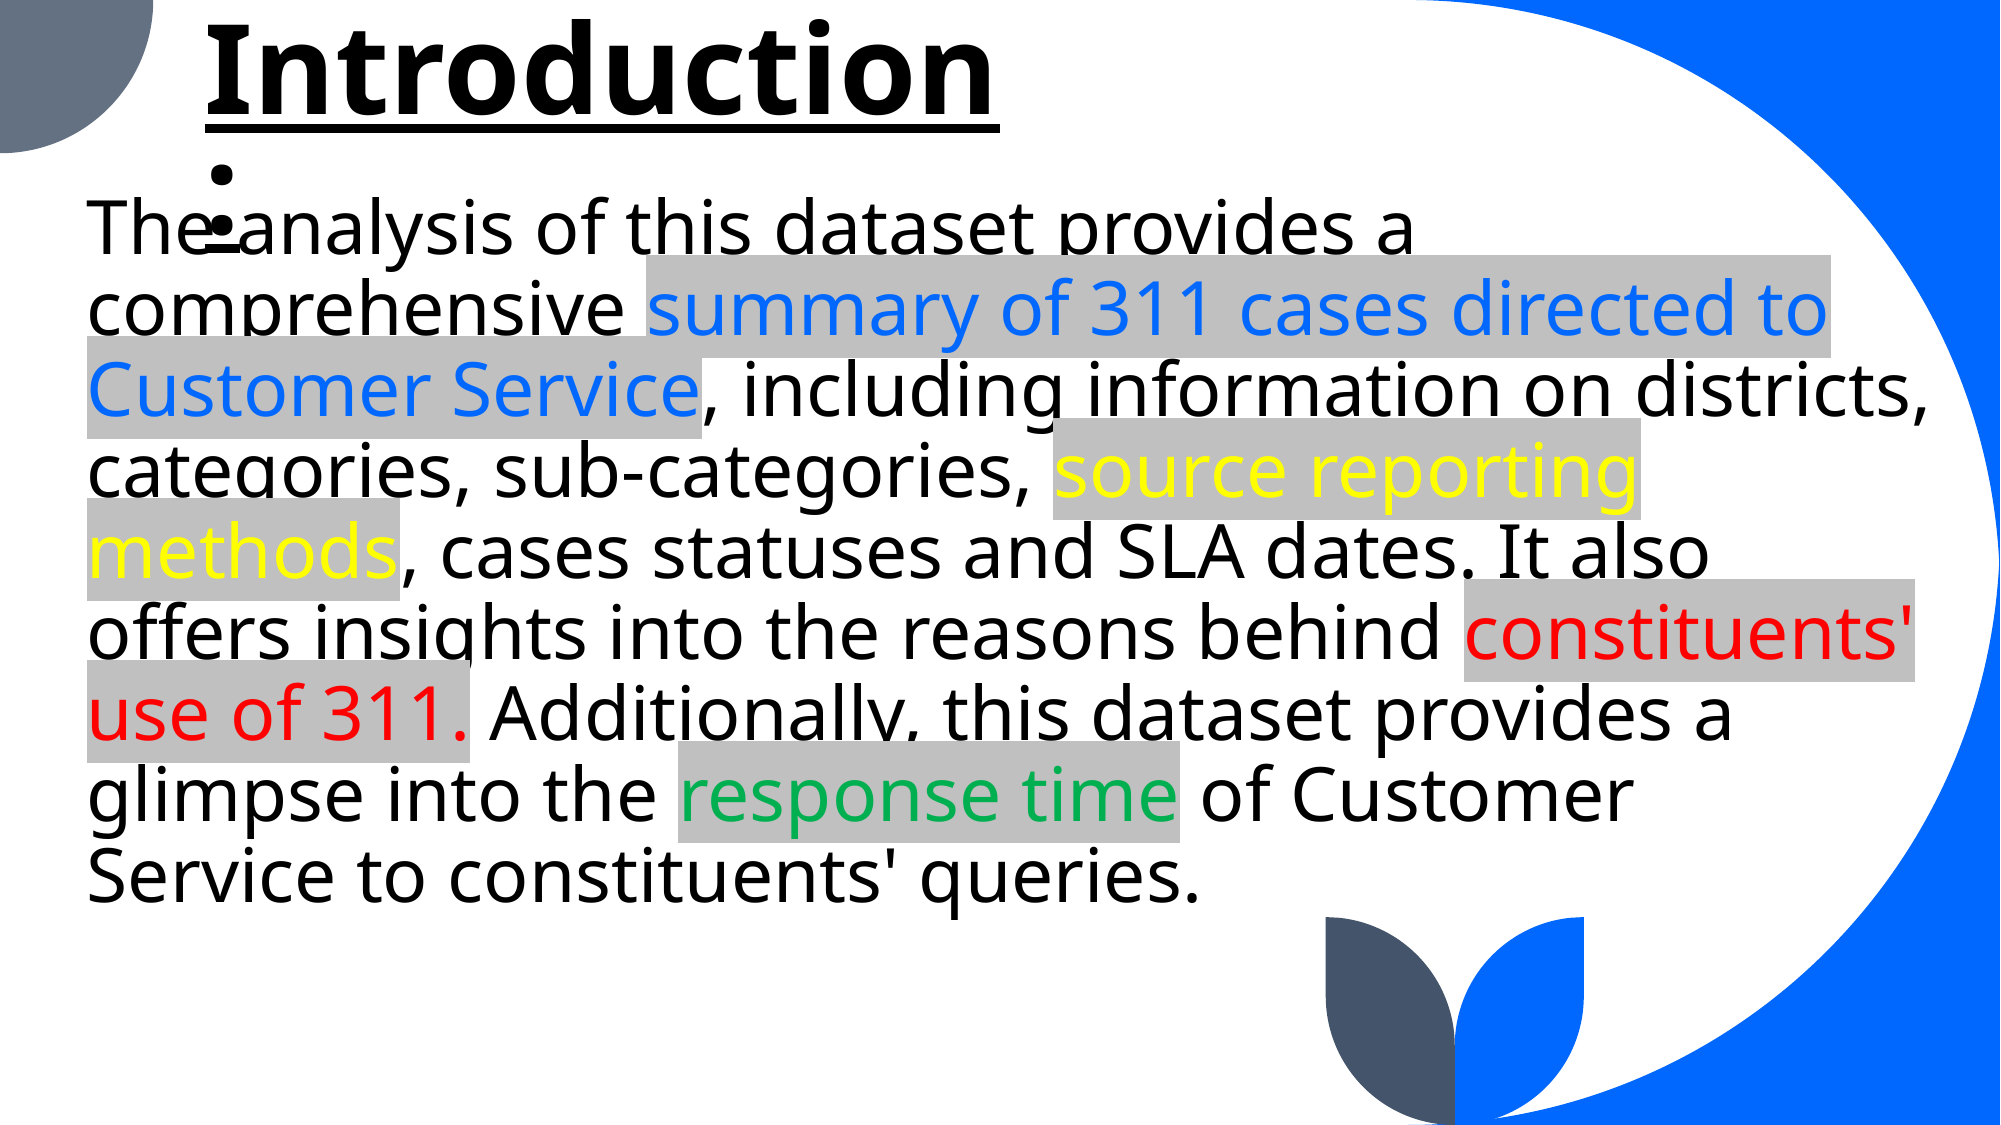

# Introduction:
The analysis of this dataset provides a comprehensive summary of 311 cases directed to Customer Service, including information on districts, categories, sub-categories, source reporting methods, cases statuses and SLA dates. It also offers insights into the reasons behind constituents' use of 311. Additionally, this dataset provides a glimpse into the response time of Customer Service to constituents' queries.